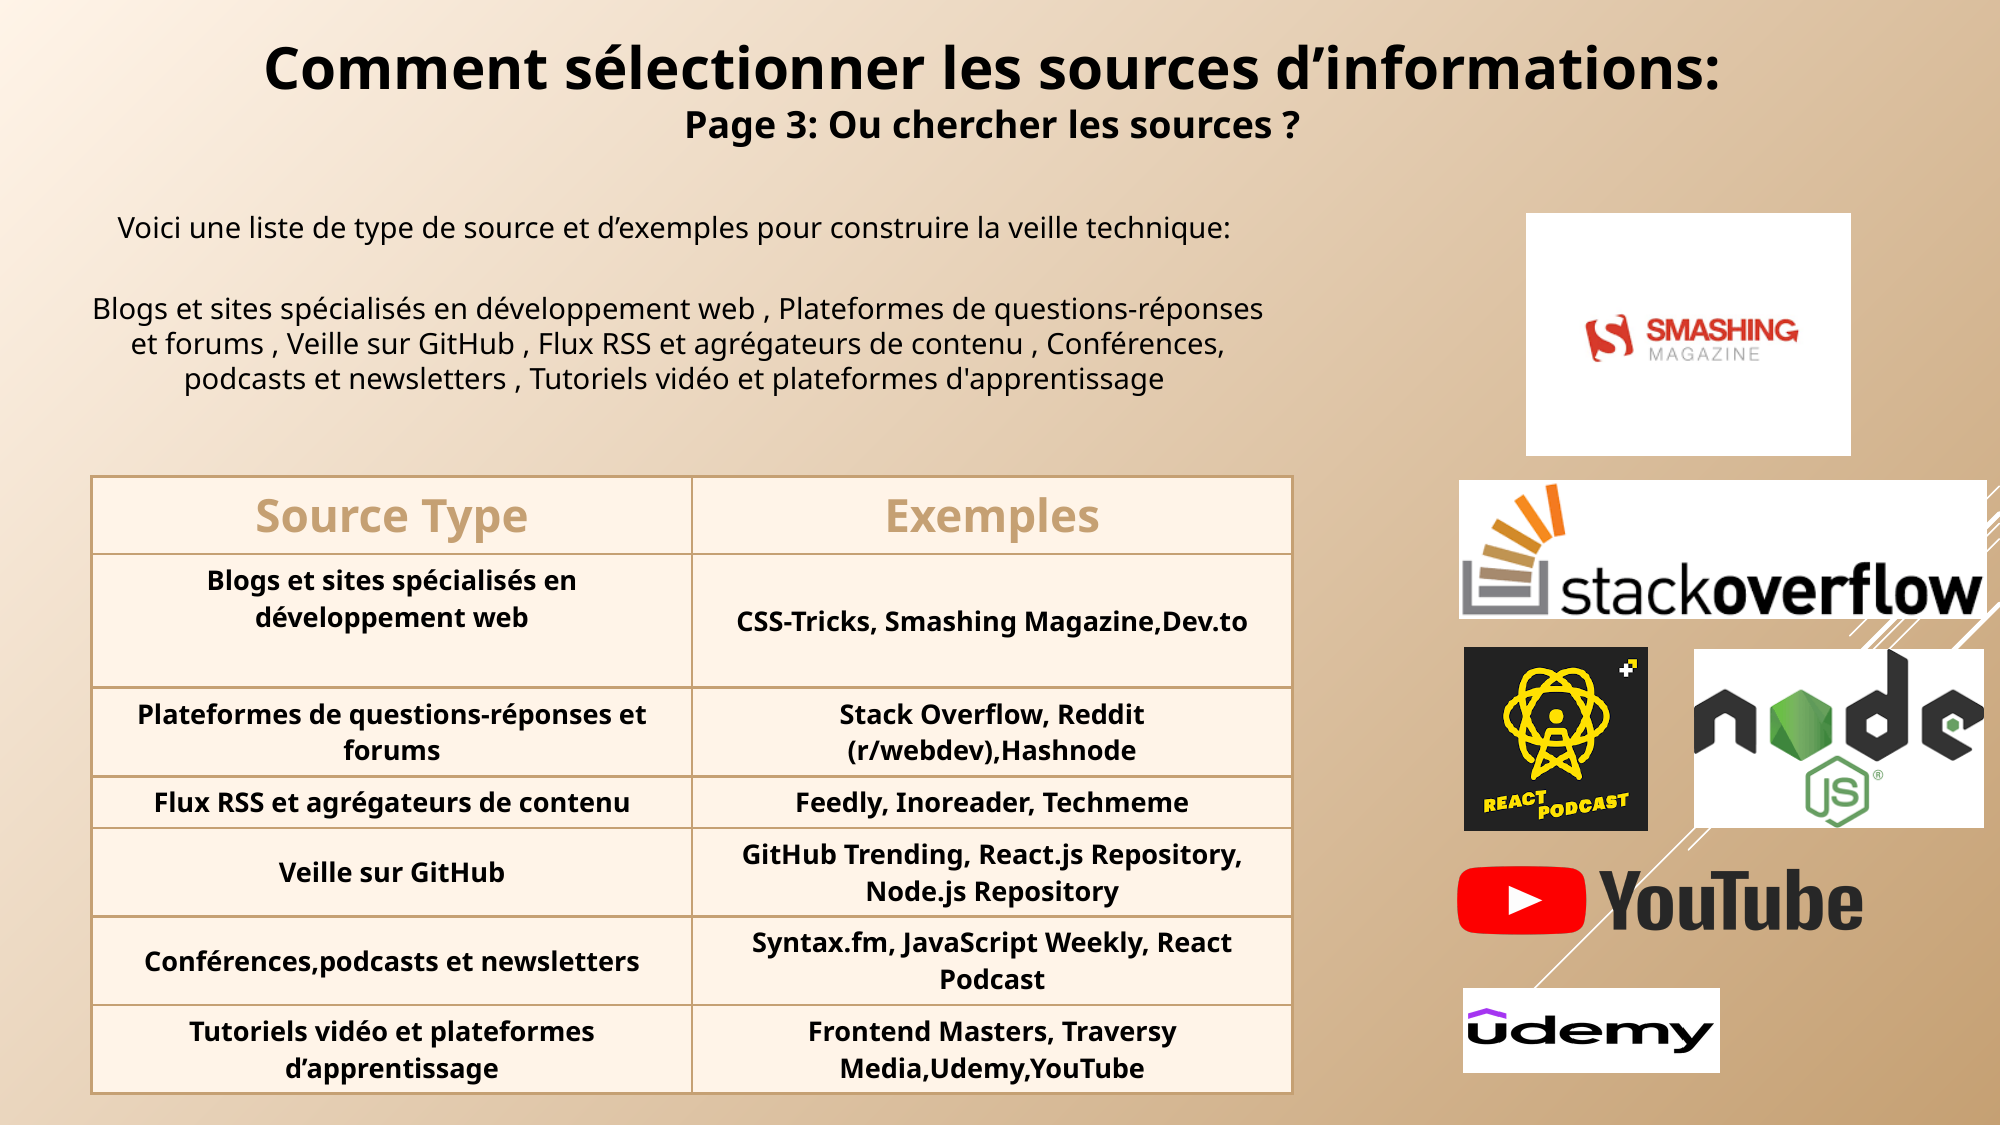

# Comment sélectionner les sources d’informations: Page 3: Ou chercher les sources ?
Voici une liste de type de source et d’exemples pour construire la veille technique:
Blogs et sites spécialisés en développement web , Plateformes de questions-réponses et forums , Veille sur GitHub , Flux RSS et agrégateurs de contenu , Conférences, podcasts et newsletters , Tutoriels vidéo et plateformes d'apprentissage
| Source Type | Exemples |
| --- | --- |
| Blogs et sites spécialisés en développement web | CSS-Tricks, Smashing Magazine,Dev.to |
| Plateformes de questions-réponses et forums | Stack Overflow, Reddit (r/webdev),Hashnode |
| Flux RSS et agrégateurs de contenu | Feedly, Inoreader, Techmeme |
| Veille sur GitHub | GitHub Trending, React.js Repository, Node.js Repository |
| Conférences,podcasts et newsletters | Syntax.fm, JavaScript Weekly, React Podcast |
| Tutoriels vidéo et plateformes d’apprentissage | Frontend Masters, Traversy Media,Udemy,YouTube |